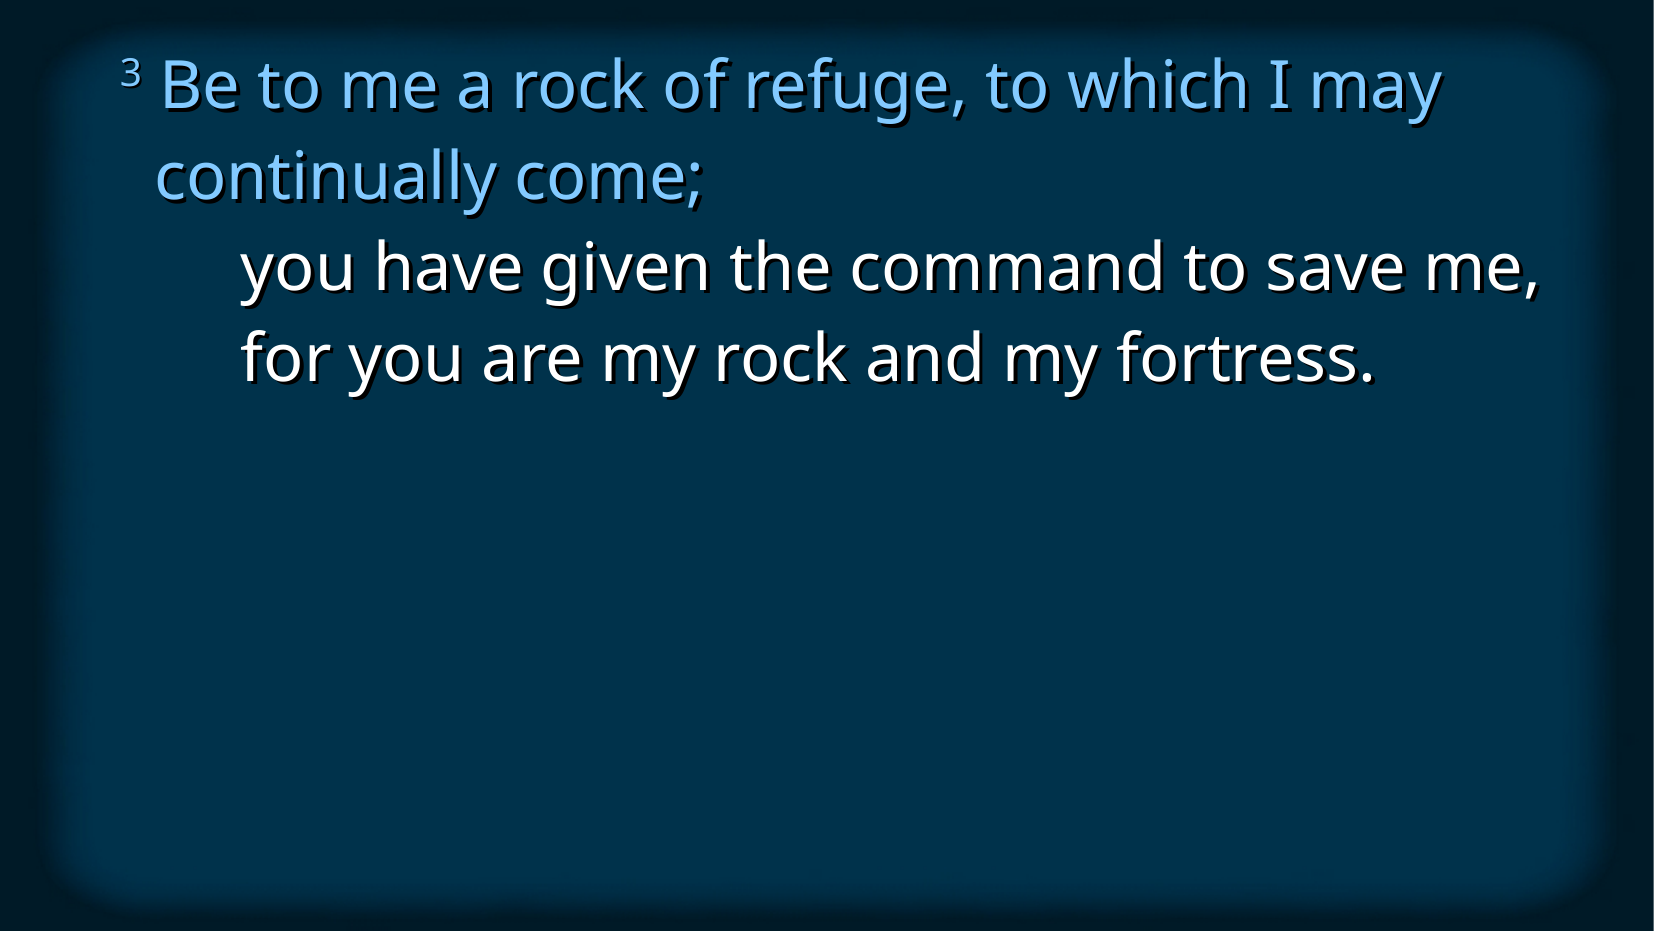

3 Be to me a rock of refuge, to which I may
 continually come;
 you have given the command to save me,
 for you are my rock and my fortress.